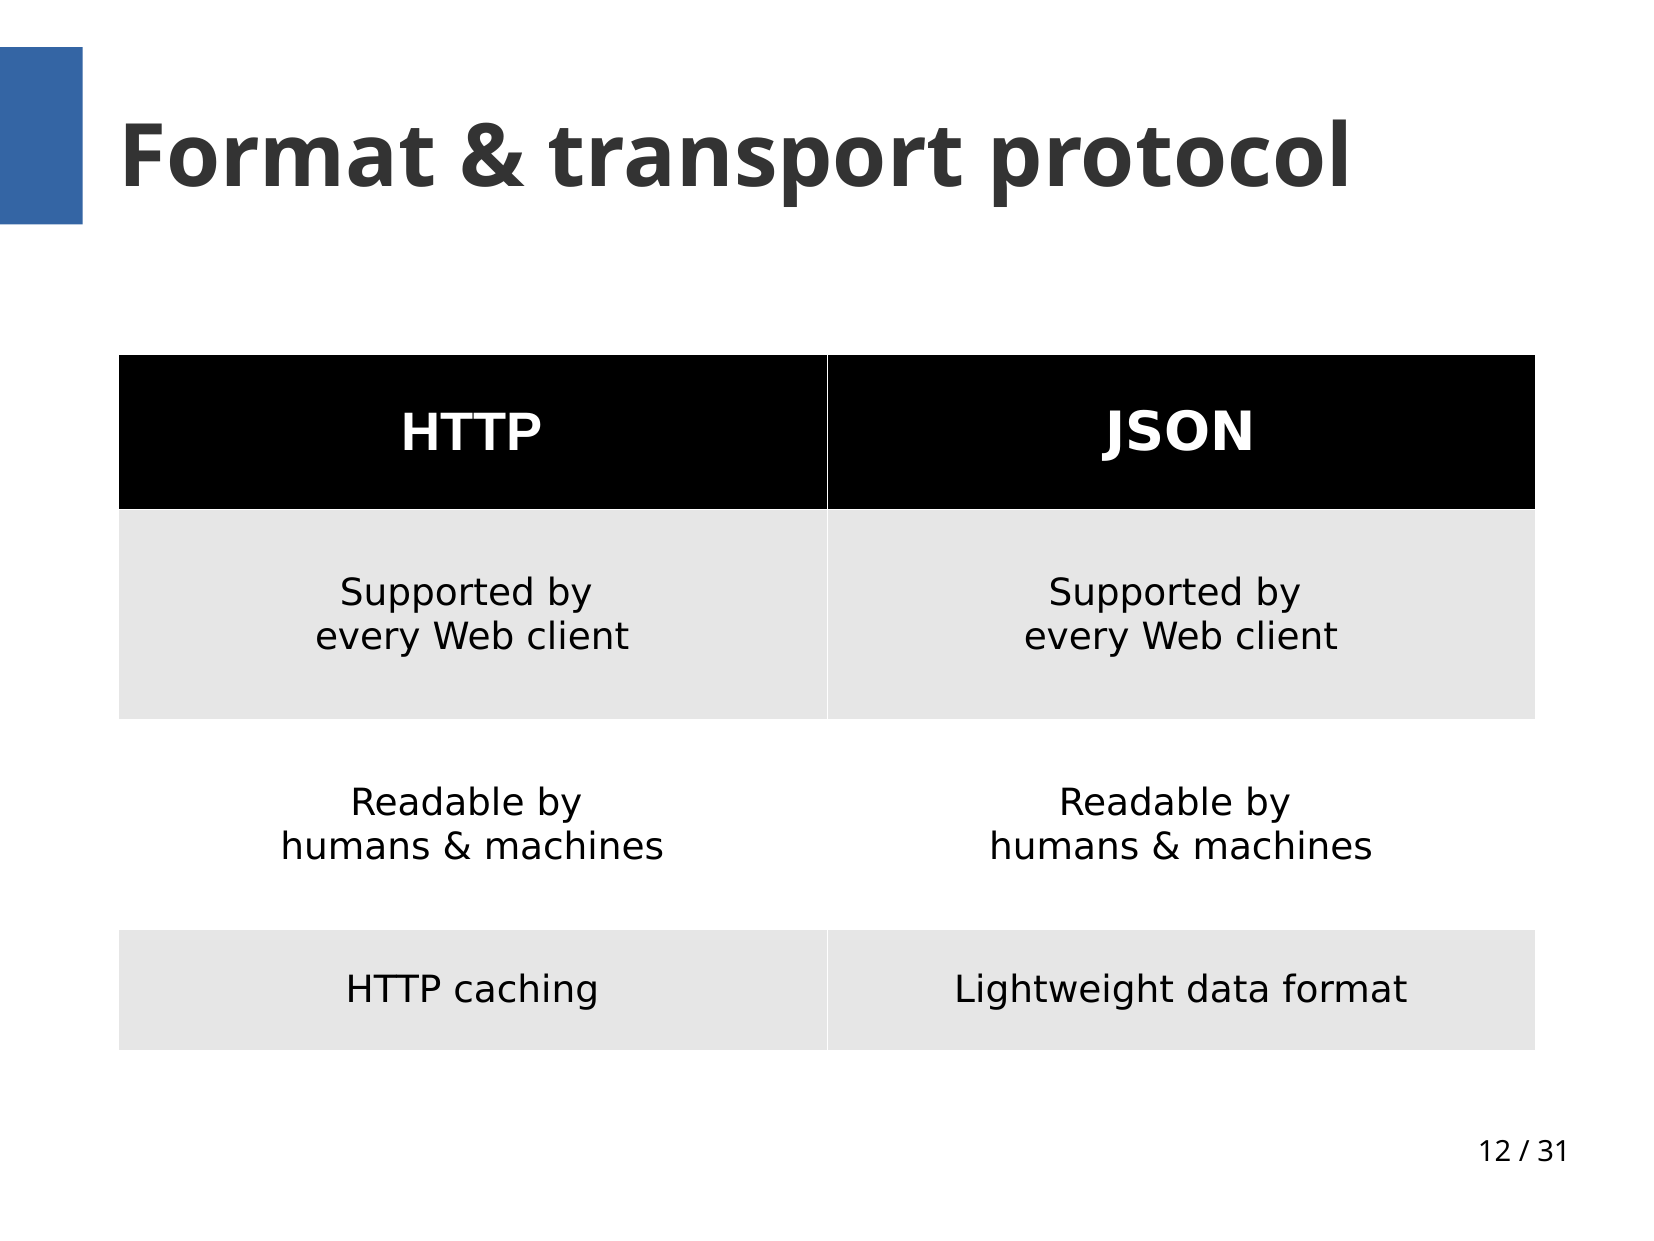

# Format & transport protocol
| HTTP | JSON |
| --- | --- |
| Supported by every Web client | Supported by every Web client |
| Readable by humans & machines | Readable by humans & machines |
| HTTP caching | Lightweight data format |
12